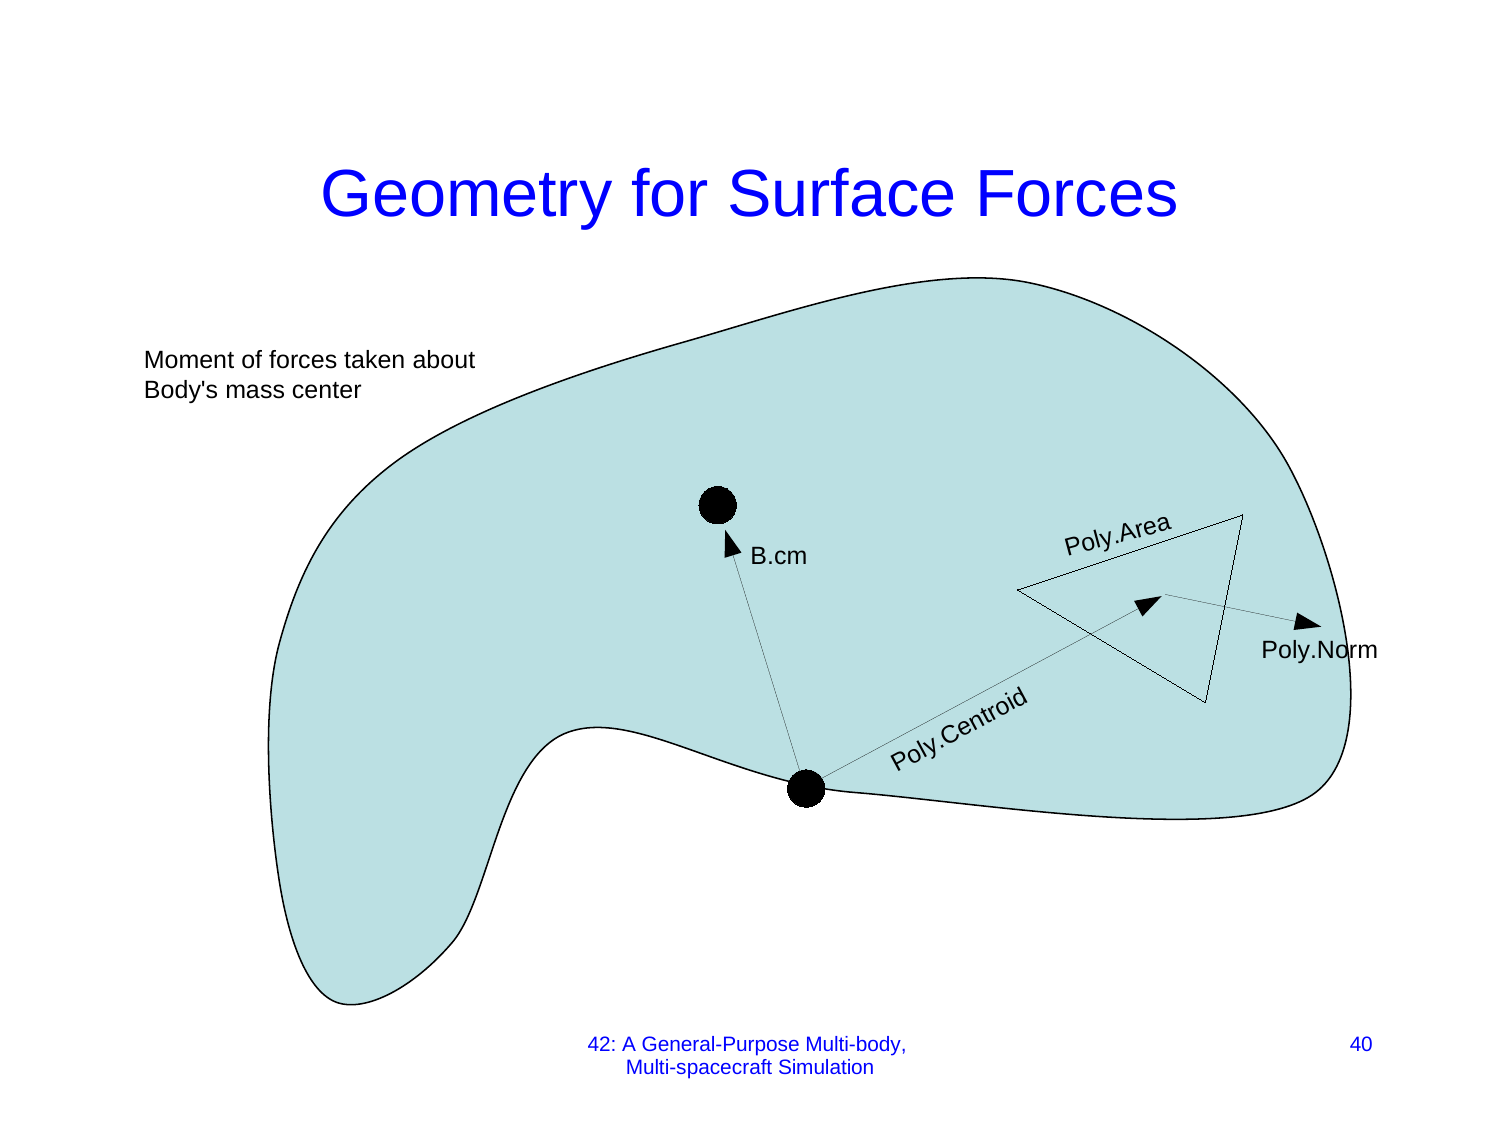

# Geometry for Surface Forces
Moment of forces taken about
Body's mass center
Poly.Area
B.cm
Poly.Norm
Poly.Centroid
42: The Mostly Harmless Simulation
40